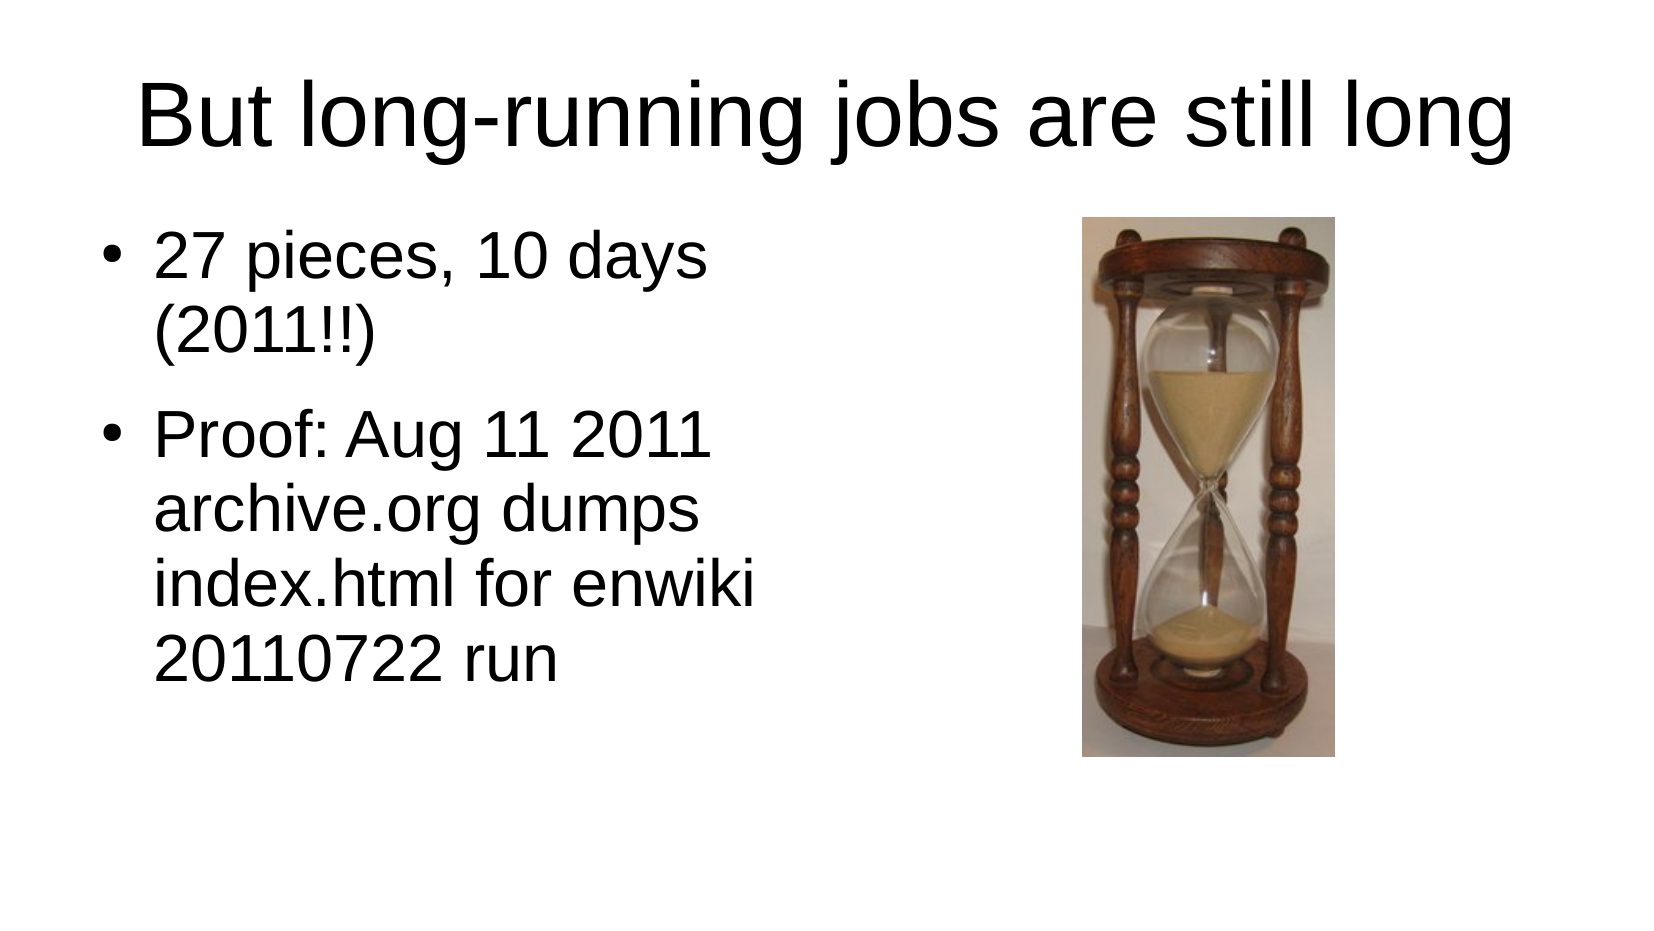

# But long-running jobs are still long
27 pieces, 10 days (2011!!)
Proof: Aug 11 2011 archive.org dumps index.html for enwiki 20110722 run